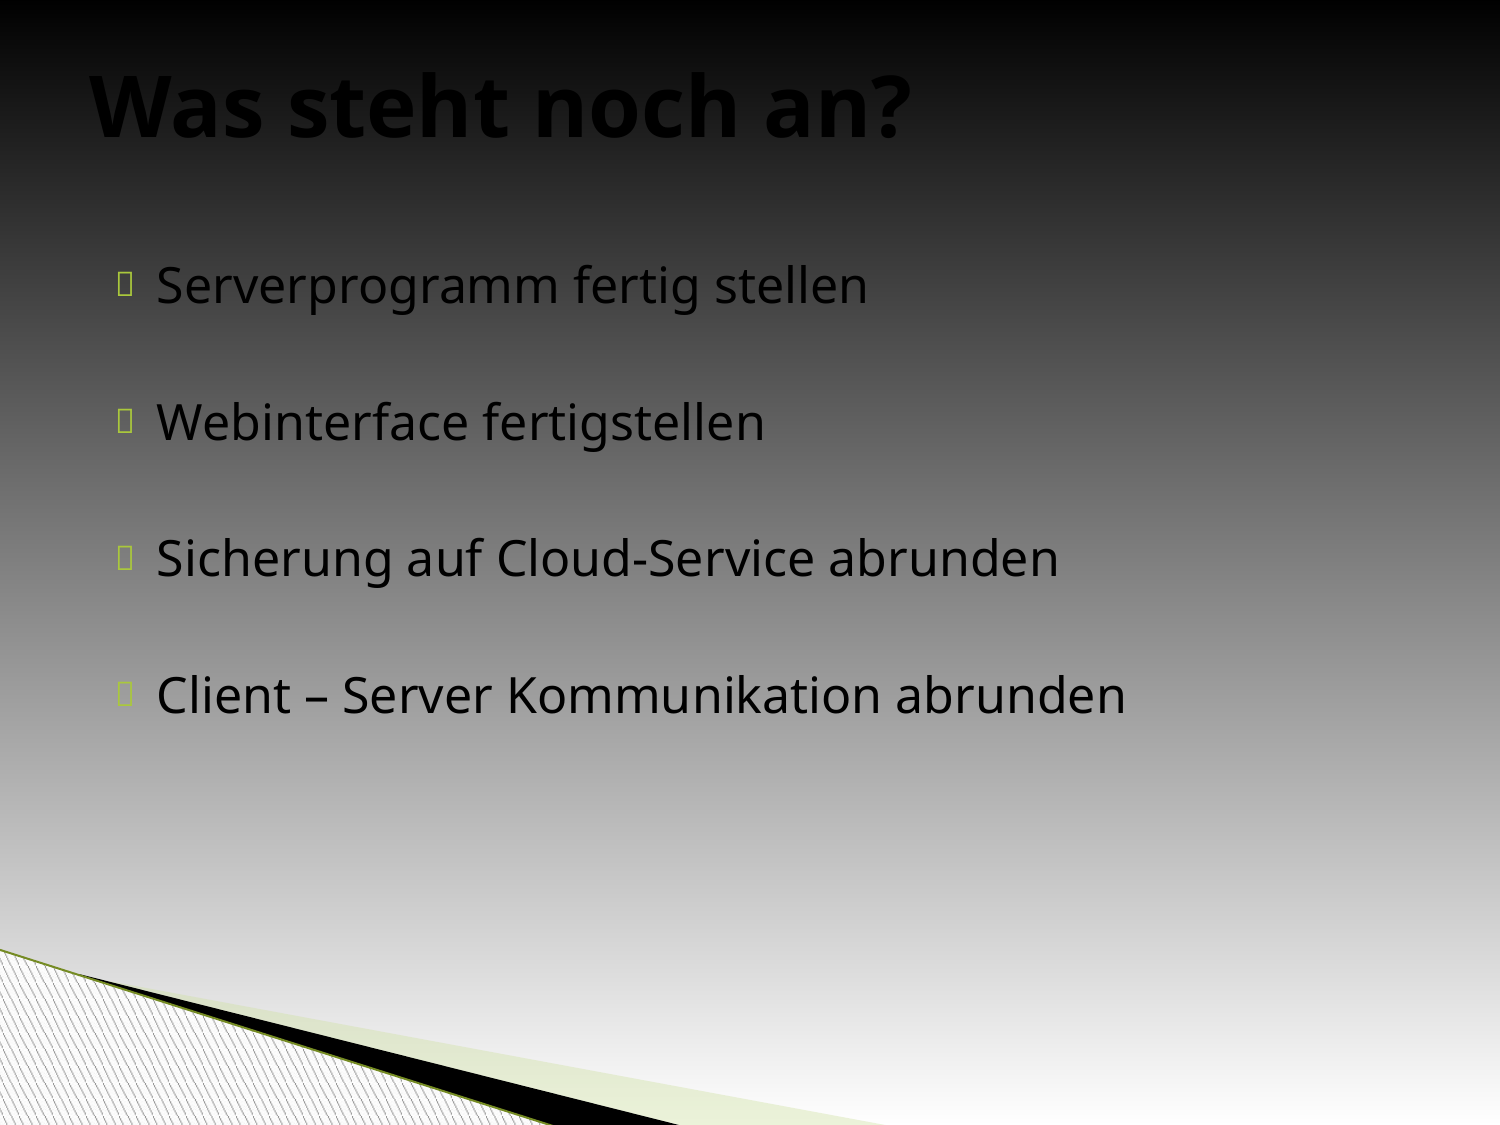

# Was steht noch an?
Serverprogramm fertig stellen
Webinterface fertigstellen
Sicherung auf Cloud-Service abrunden
Client – Server Kommunikation abrunden